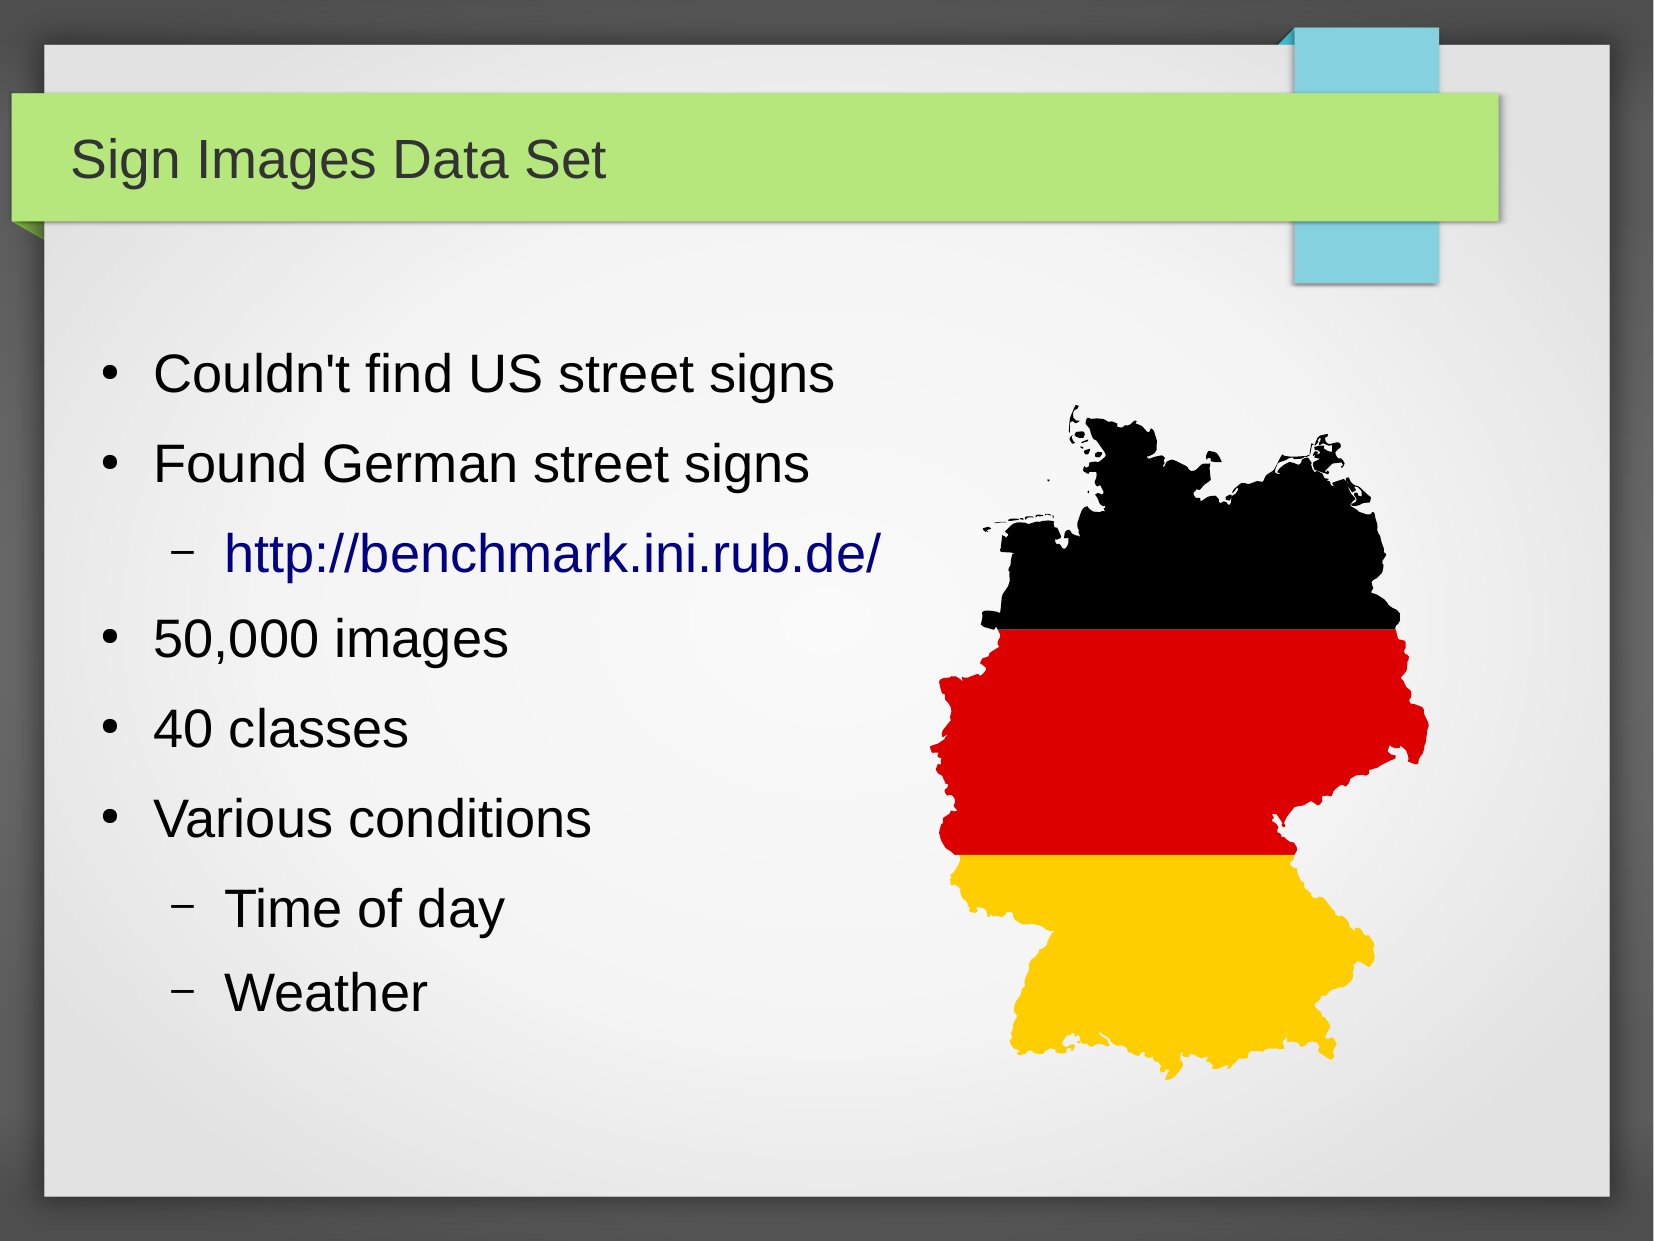

# Sign Images Data Set
Couldn't find US street signs
Found German street signs
http://benchmark.ini.rub.de/
50,000 images
40 classes
Various conditions
Time of day
Weather